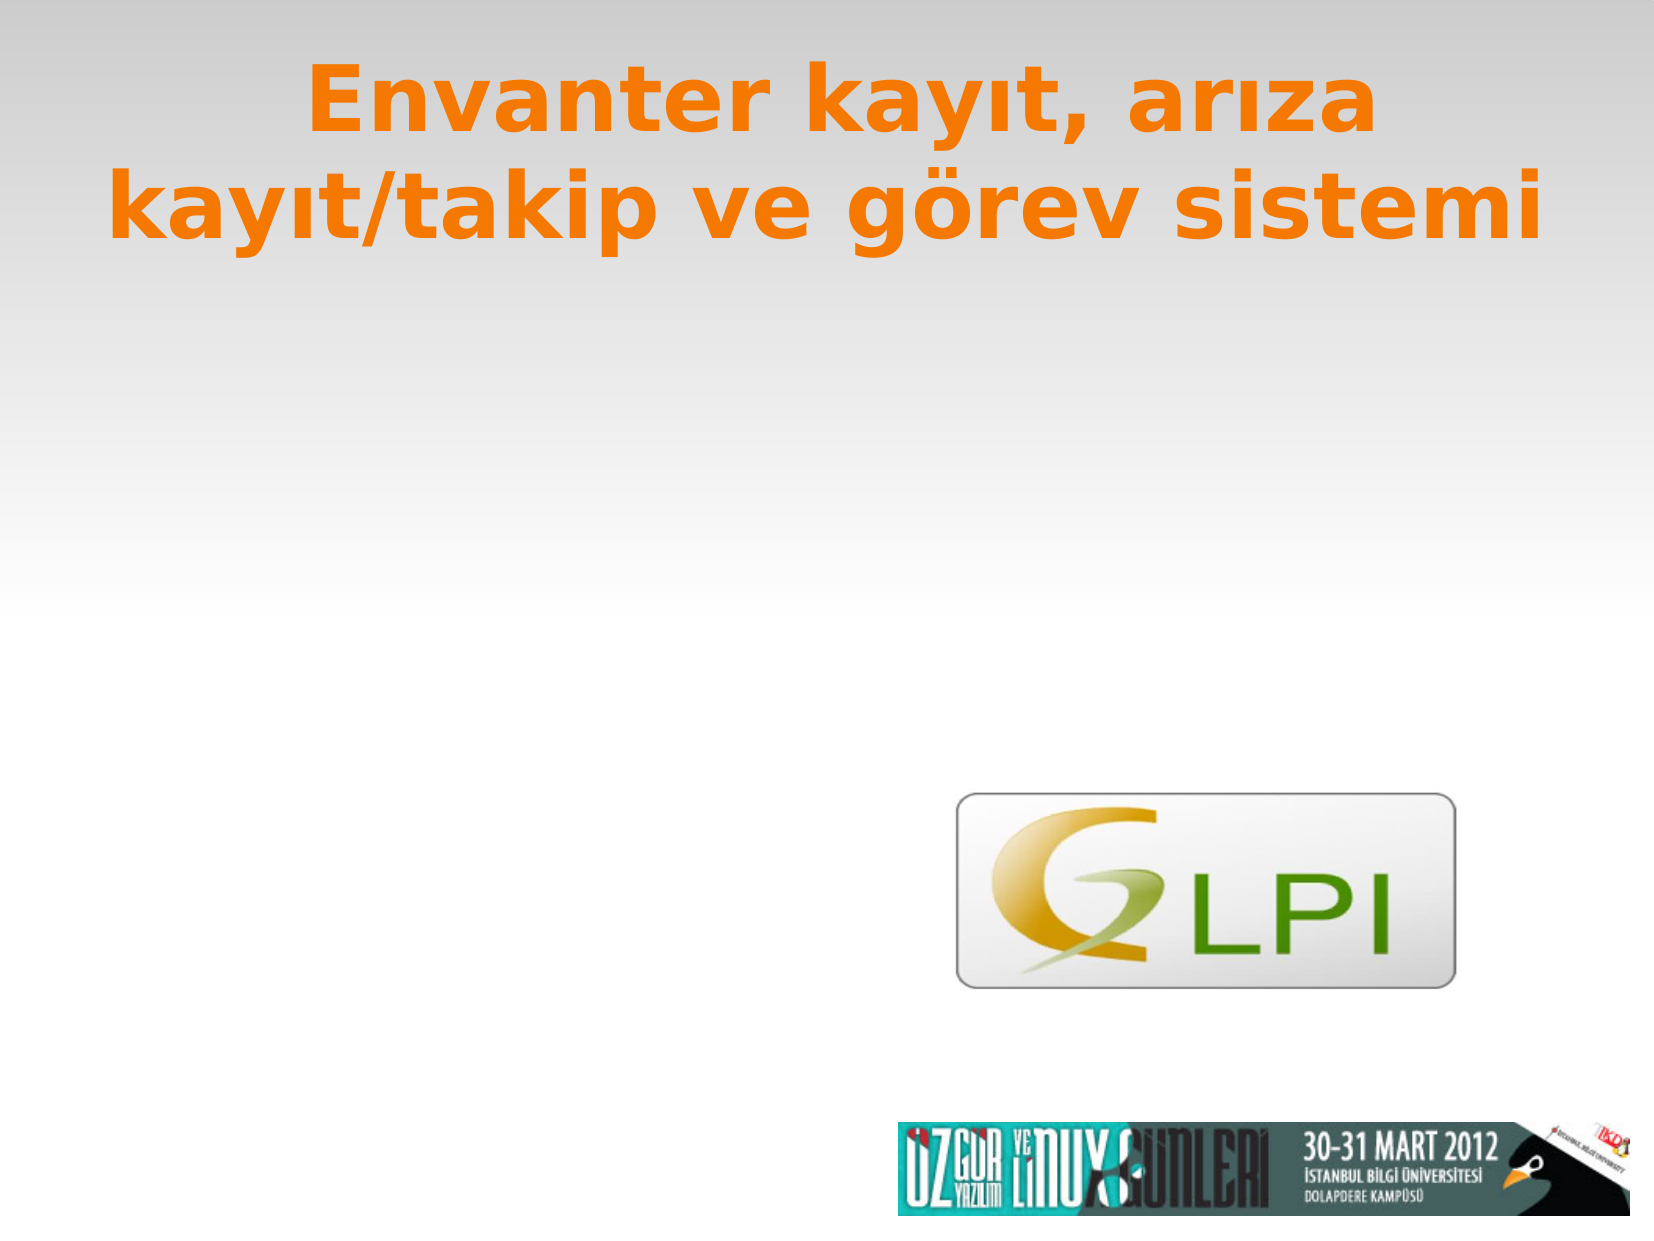

# Envanter kayıt, arıza kayıt/takip ve görev sistemi